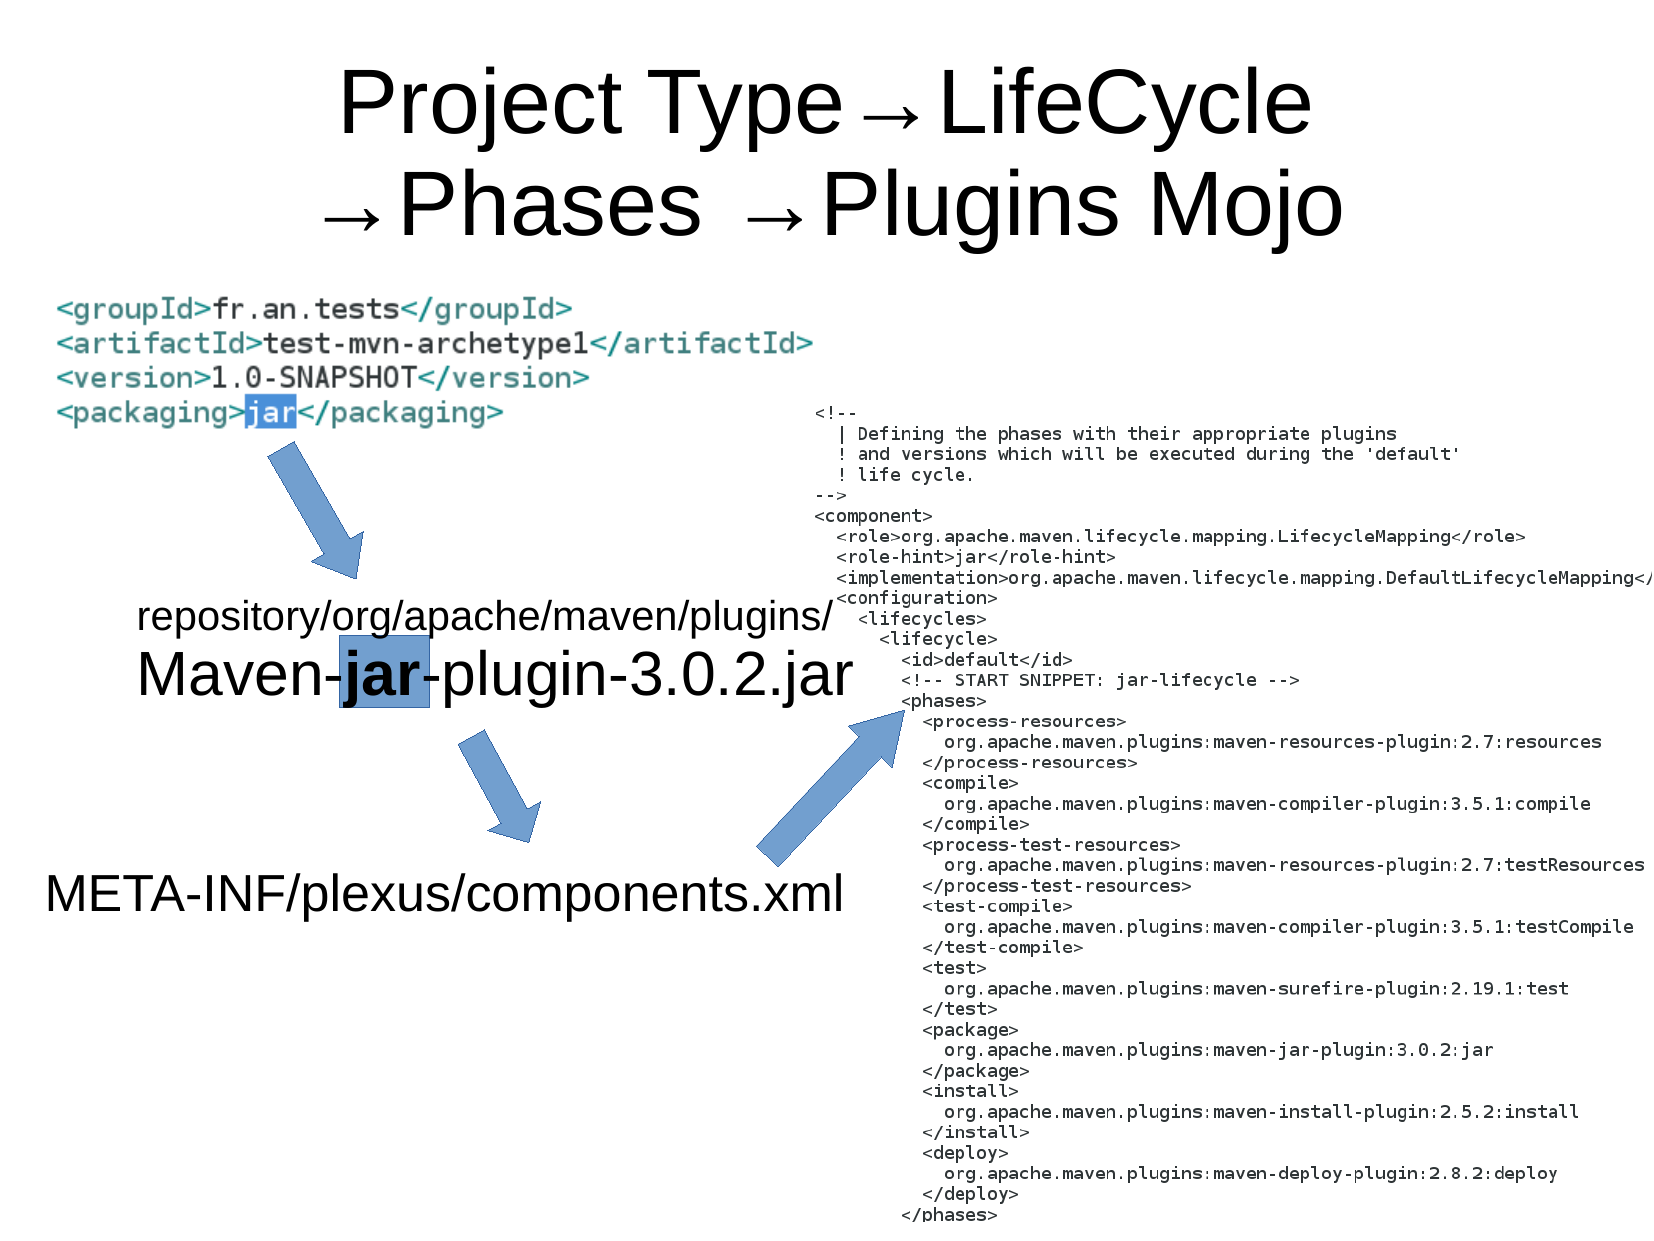

# Project Type→LifeCycle →Phases →Plugins Mojo
repository/org/apache/maven/plugins/
Maven-jar-plugin-3.0.2.jar
META-INF/plexus/components.xml